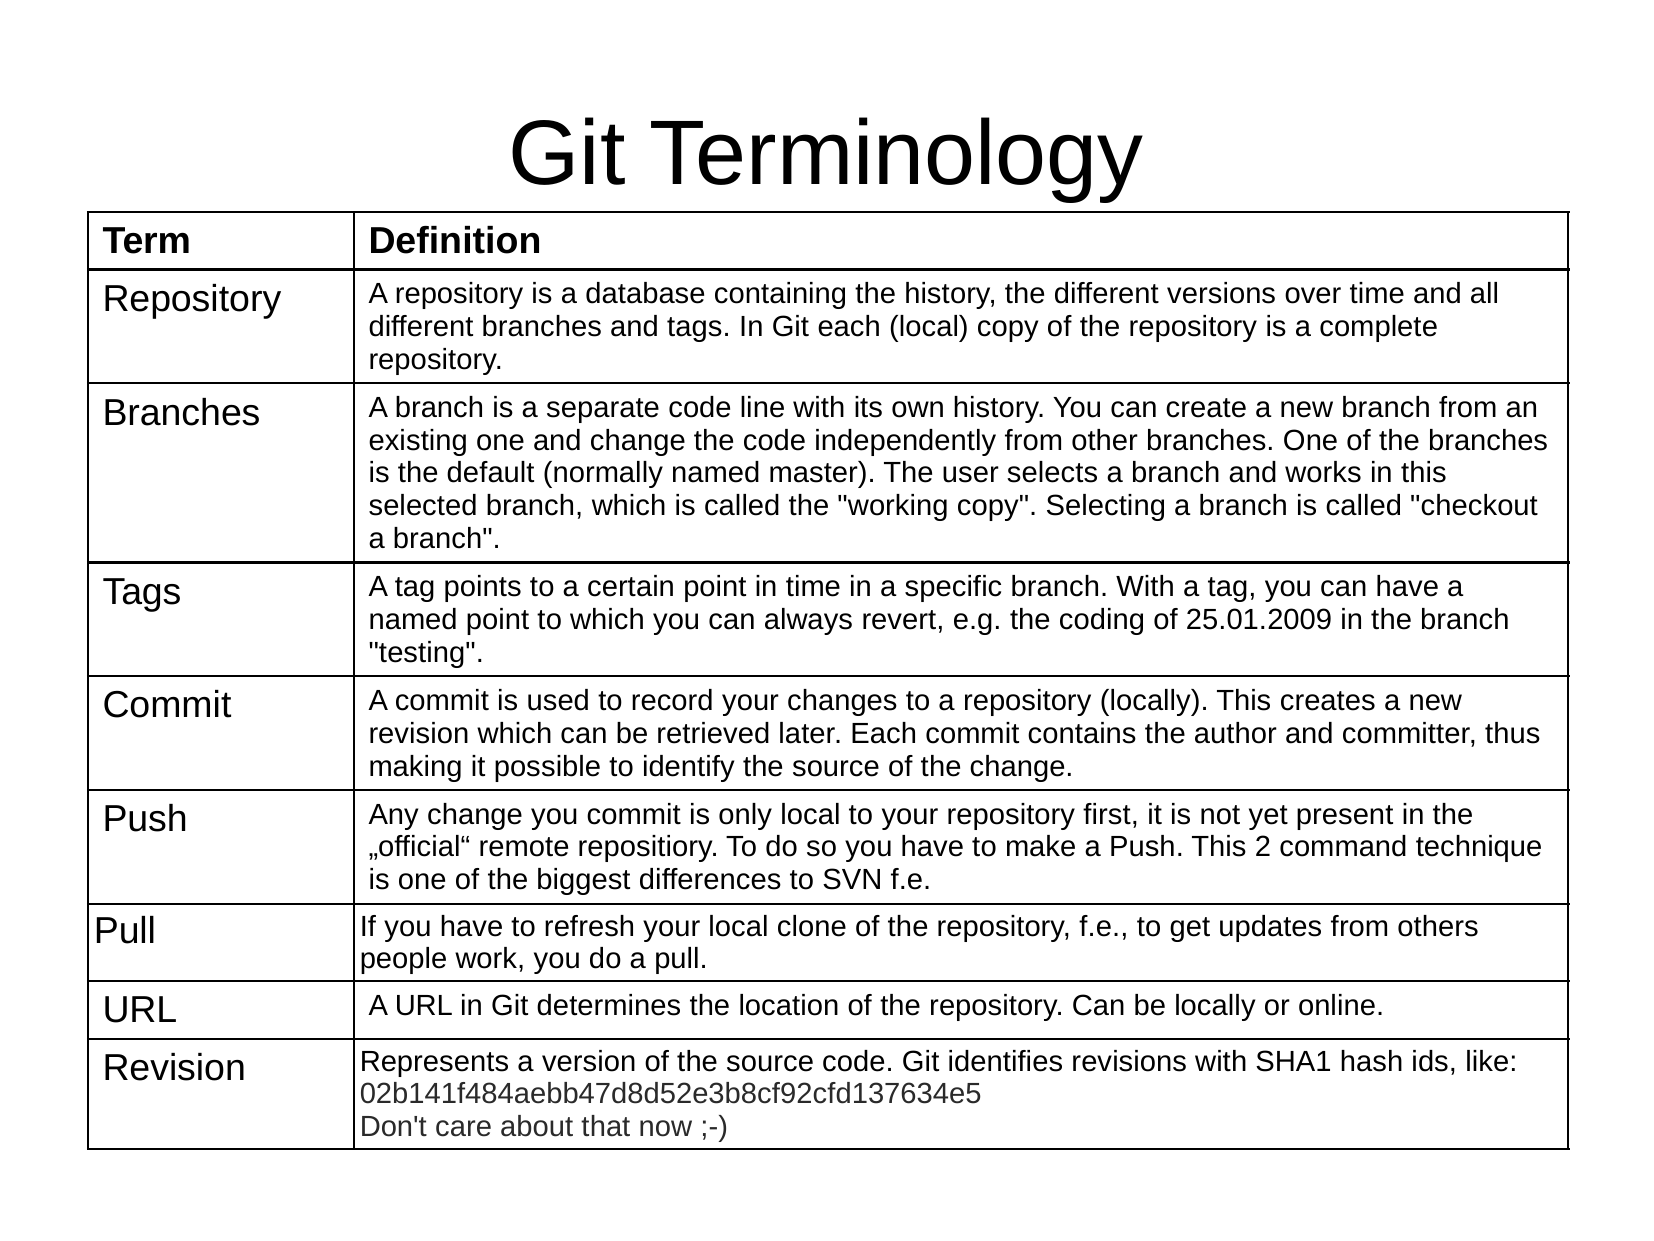

# Git Terminology
| Term | Definition |
| --- | --- |
| Repository | A repository is a database containing the history, the different versions over time and all different branches and tags. In Git each (local) copy of the repository is a complete repository. |
| Branches | A branch is a separate code line with its own history. You can create a new branch from an existing one and change the code independently from other branches. One of the branches is the default (normally named master). The user selects a branch and works in this selected branch, which is called the "working copy". Selecting a branch is called "checkout a branch". |
| Tags | A tag points to a certain point in time in a specific branch. With a tag, you can have a named point to which you can always revert, e.g. the coding of 25.01.2009 in the branch "testing". |
| Commit | A commit is used to record your changes to a repository (locally). This creates a new revision which can be retrieved later. Each commit contains the author and committer, thus making it possible to identify the source of the change. |
| Push | Any change you commit is only local to your repository first, it is not yet present in the „official“ remote repositiory. To do so you have to make a Push. This 2 command technique is one of the biggest differences to SVN f.e. |
| Pull | If you have to refresh your local clone of the repository, f.e., to get updates from others people work, you do a pull. |
| URL | A URL in Git determines the location of the repository. Can be locally or online. |
| Revision | Represents a version of the source code. Git identifies revisions with SHA1 hash ids, like: 02b141f484aebb47d8d52e3b8cf92cfd137634e5 Don't care about that now ;-) |